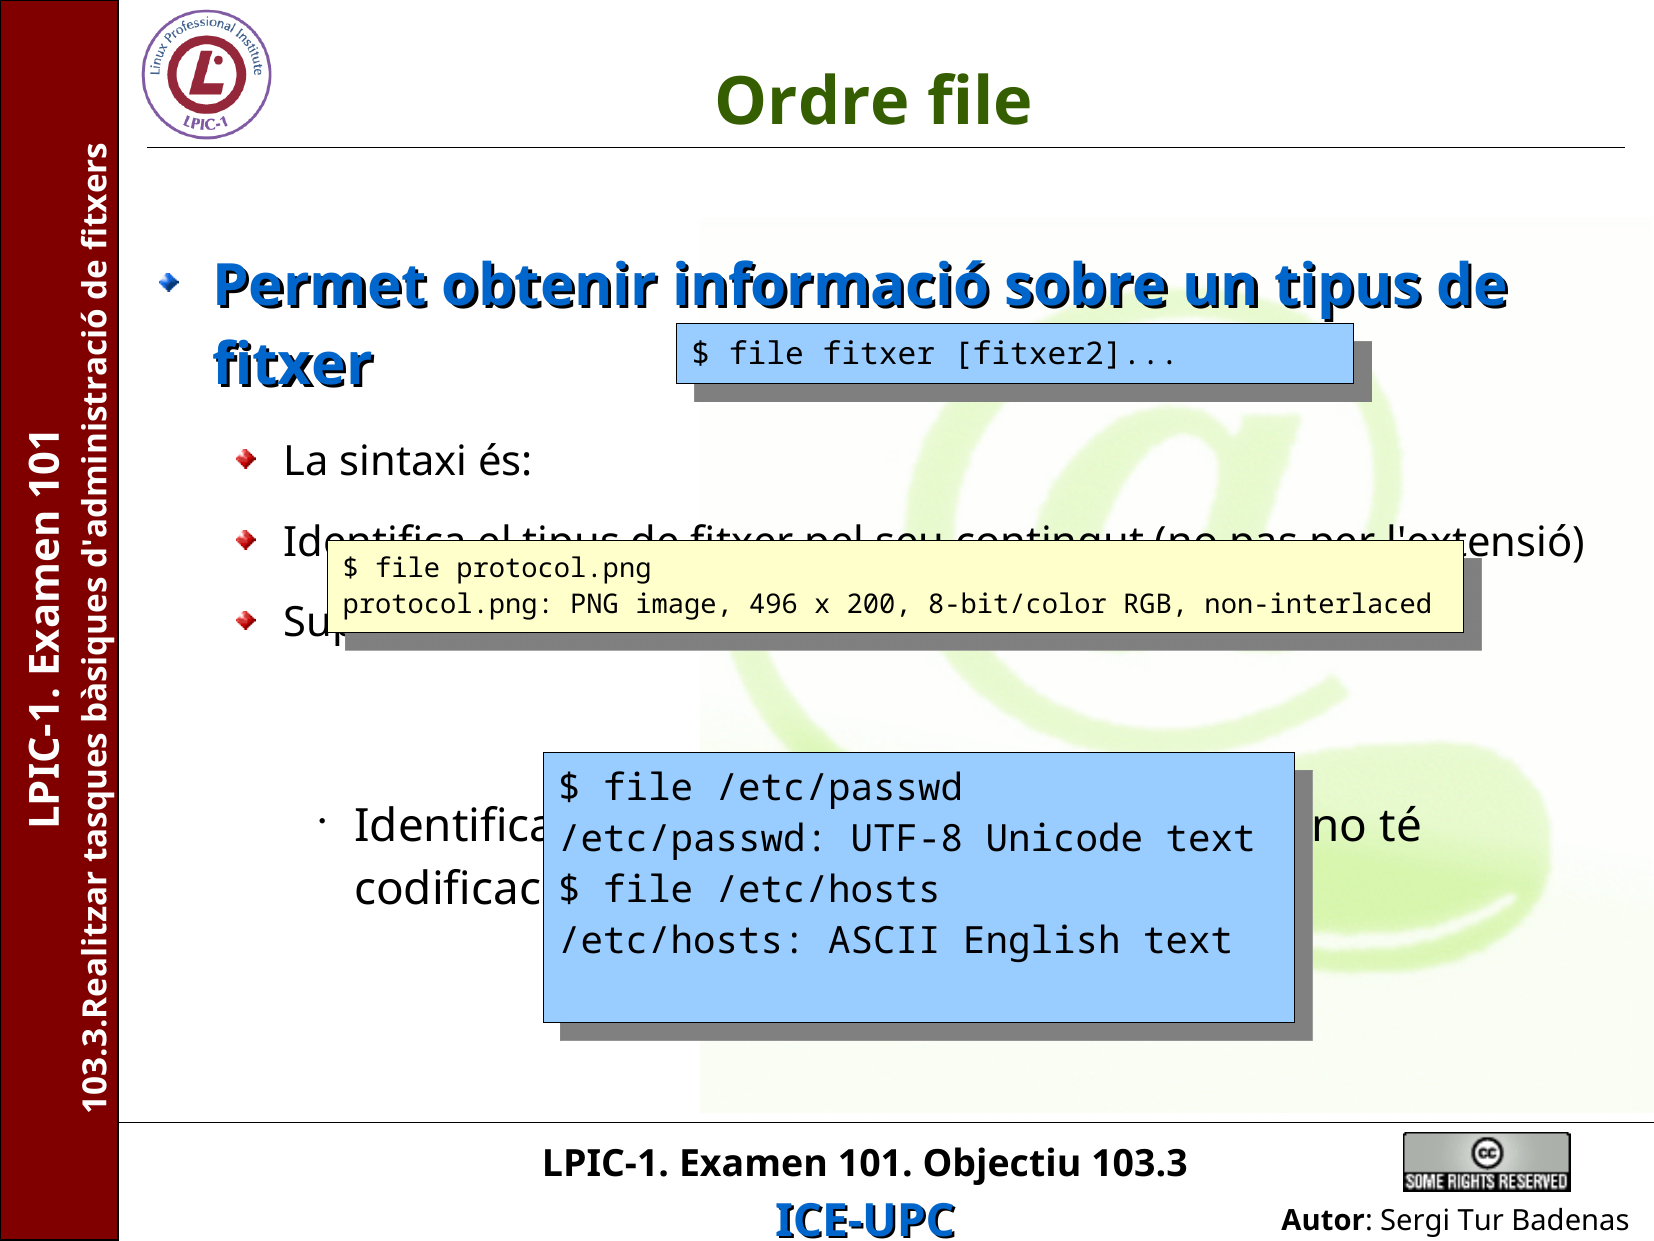

# Ordre file
Permet obtenir informació sobre un tipus de fitxer
La sintaxi és:
Identifica el tipus de fitxer pel seu contingut (no pas per l'extensió)
Suporta fitxers binaris i fitxers de text
Identifica la codificació. Si posa ASCII és que no té codificació
Eines com iconv o geany ens permeten canviar codificacions
$ file fitxer [fitxer2]...
$ file protocol.png
protocol.png: PNG image, 496 x 200, 8-bit/color RGB, non-interlaced
$ file /etc/passwd
/etc/passwd: UTF-8 Unicode text
$ file /etc/hosts
/etc/hosts: ASCII English text